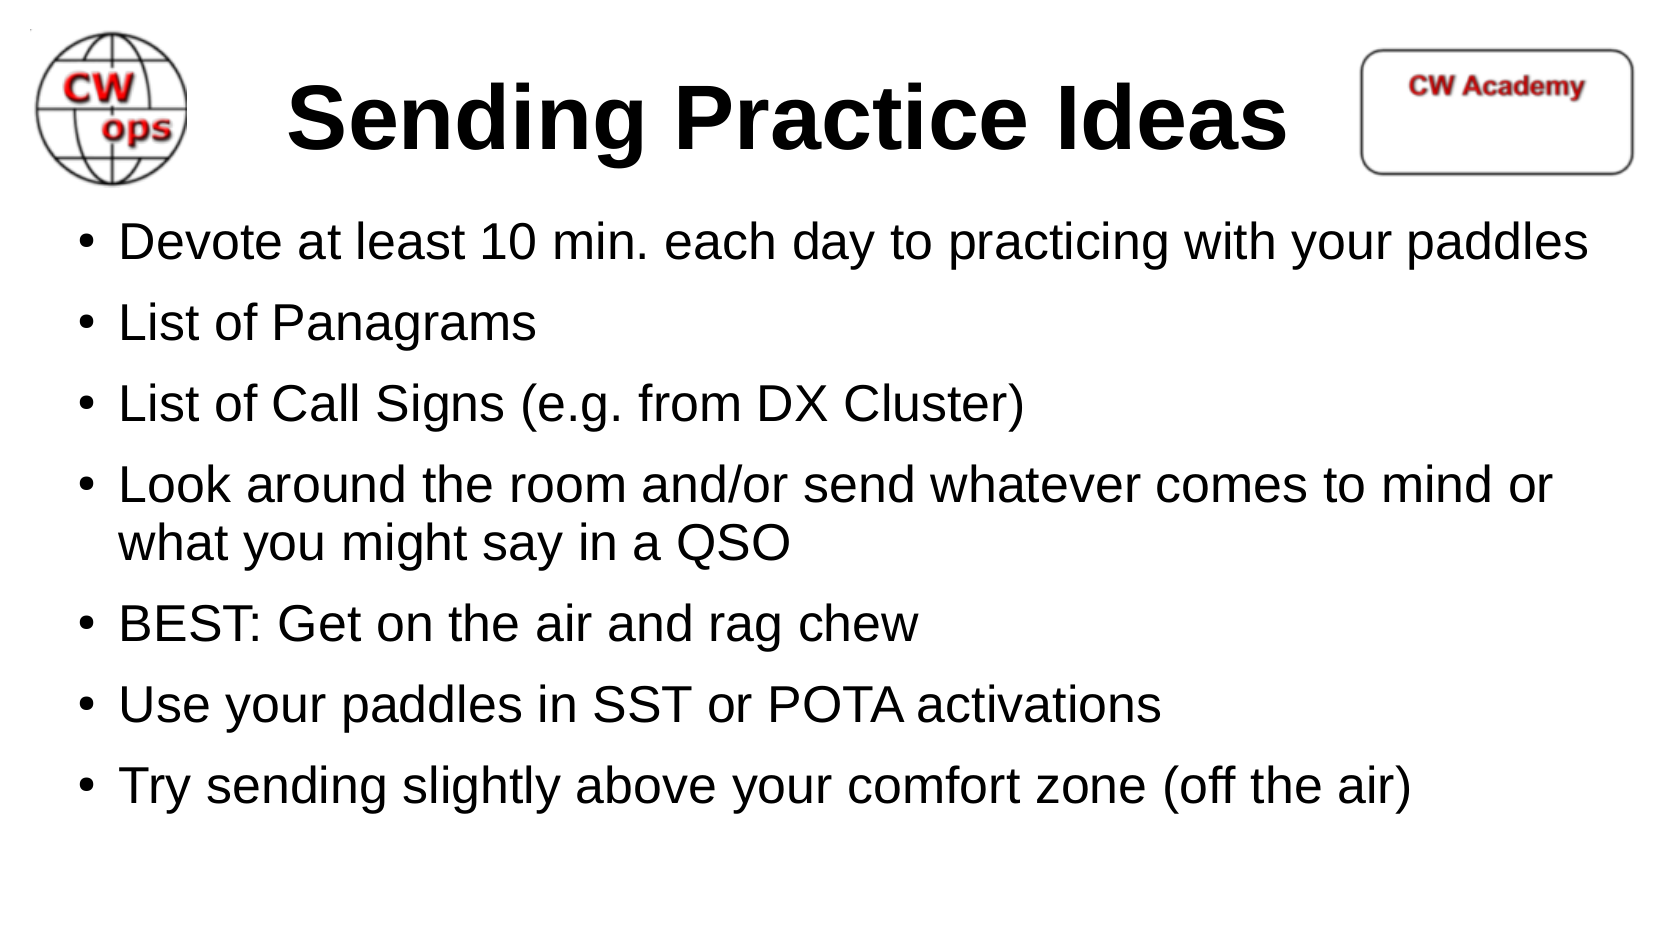

# Sending Practice Ideas
Devote at least 10 min. each day to practicing with your paddles
List of Panagrams
List of Call Signs (e.g. from DX Cluster)
Look around the room and/or send whatever comes to mind or what you might say in a QSO
BEST: Get on the air and rag chew
Use your paddles in SST or POTA activations
Try sending slightly above your comfort zone (off the air)